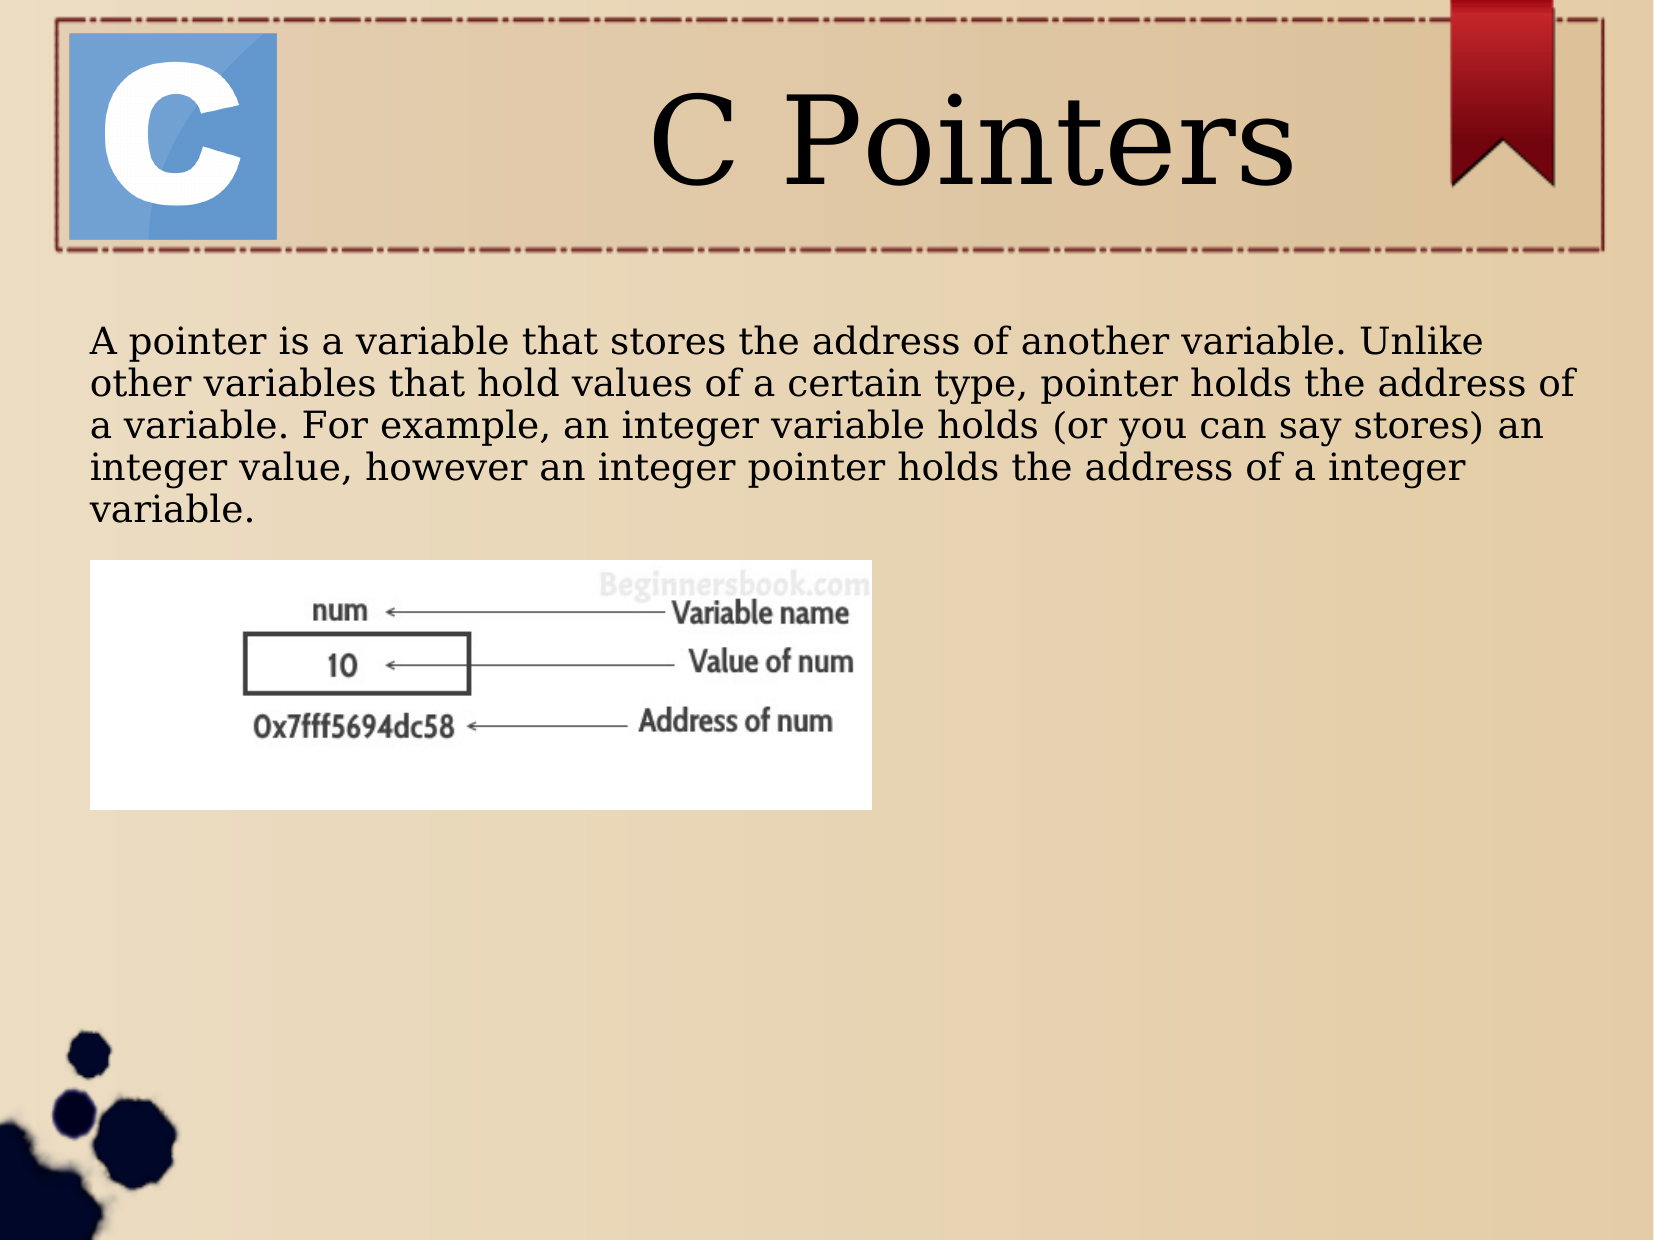

# C Pointers
A pointer is a variable that stores the address of another variable. Unlike other variables that hold values of a certain type, pointer holds the address of a variable. For example, an integer variable holds (or you can say stores) an integer value, however an integer pointer holds the address of a integer variable.